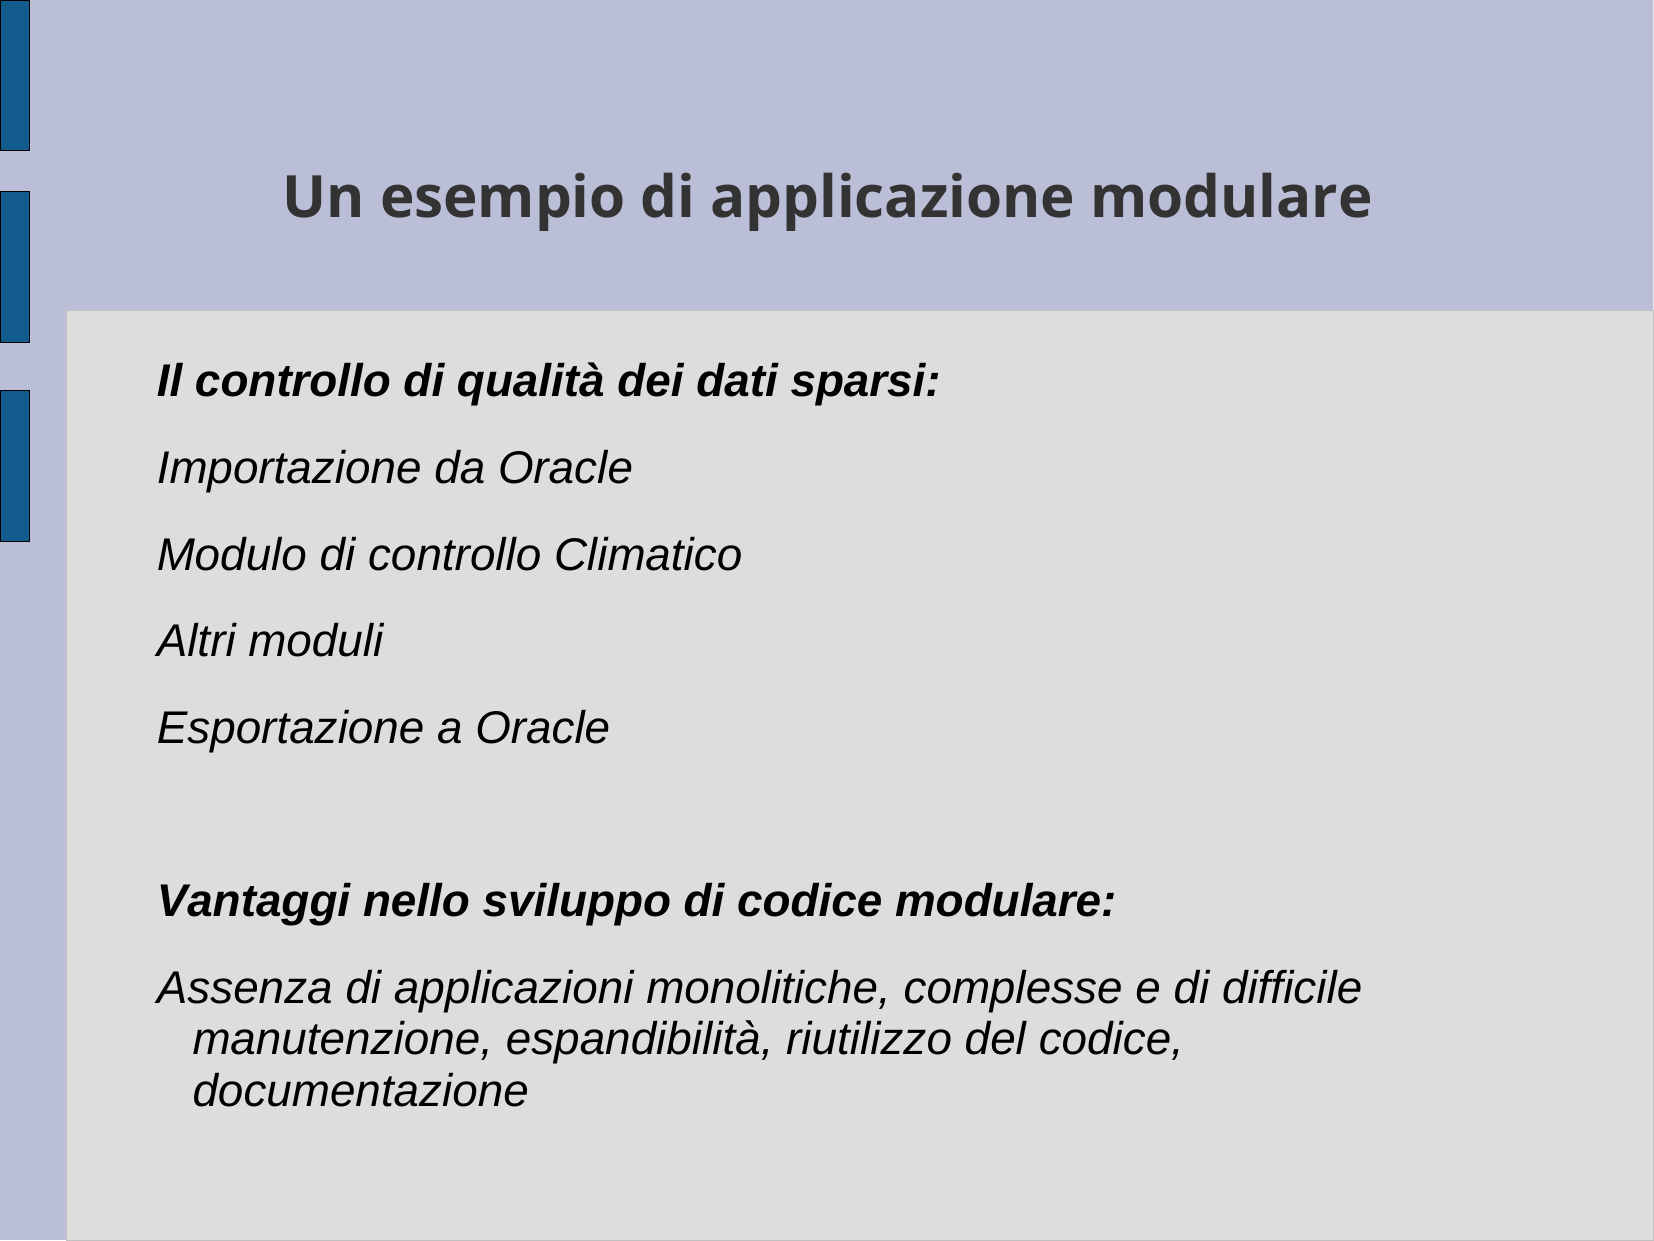

# Un esempio di applicazione modulare
Il controllo di qualità dei dati sparsi:
Importazione da Oracle
Modulo di controllo Climatico
Altri moduli
Esportazione a Oracle
Vantaggi nello sviluppo di codice modulare:
Assenza di applicazioni monolitiche, complesse e di difficile manutenzione, espandibilità, riutilizzo del codice, documentazione